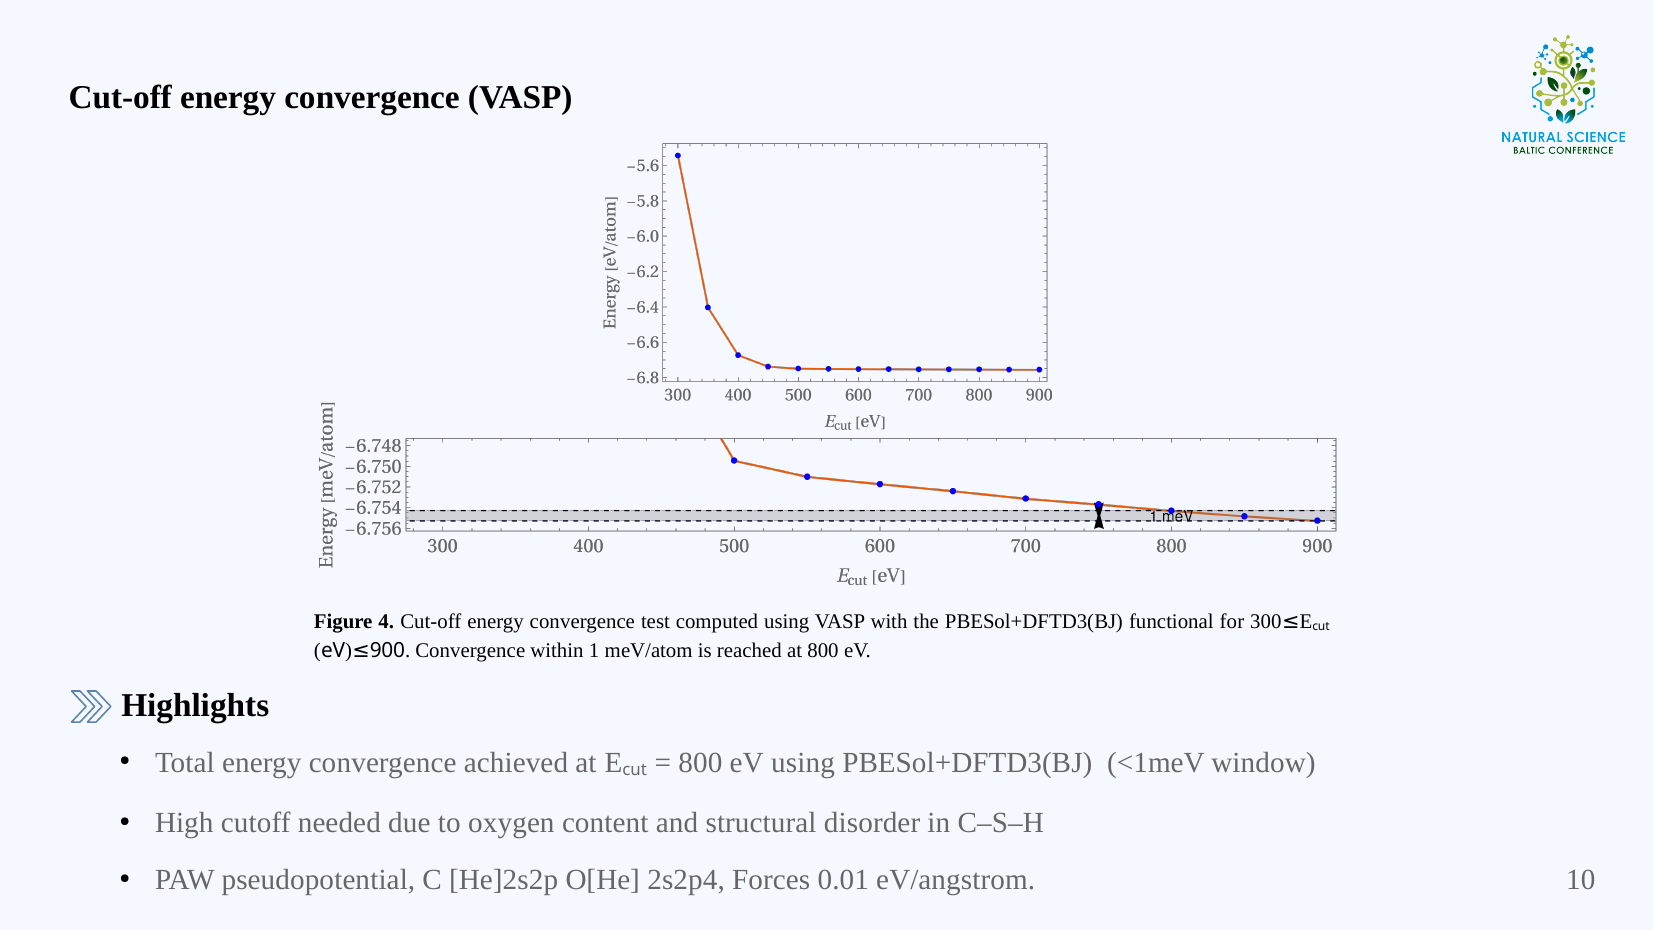

Cut-off energy convergence (VASP)
Figure 4. Cut-off energy convergence test computed using VASP with the PBESol+DFTD3(BJ) functional for 300≤Ecut (eV)≤900. Convergence within 1 meV/atom is reached at 800 eV.
Highlights
Total energy convergence achieved at Ecut = 800 eV using PBESol+DFTD3(BJ) (<1meV window)
High cutoff needed due to oxygen content and structural disorder in C–S–H
PAW pseudopotential, C [He]2s2p O[He] 2s2p4, Forces 0.01 eV/angstrom.